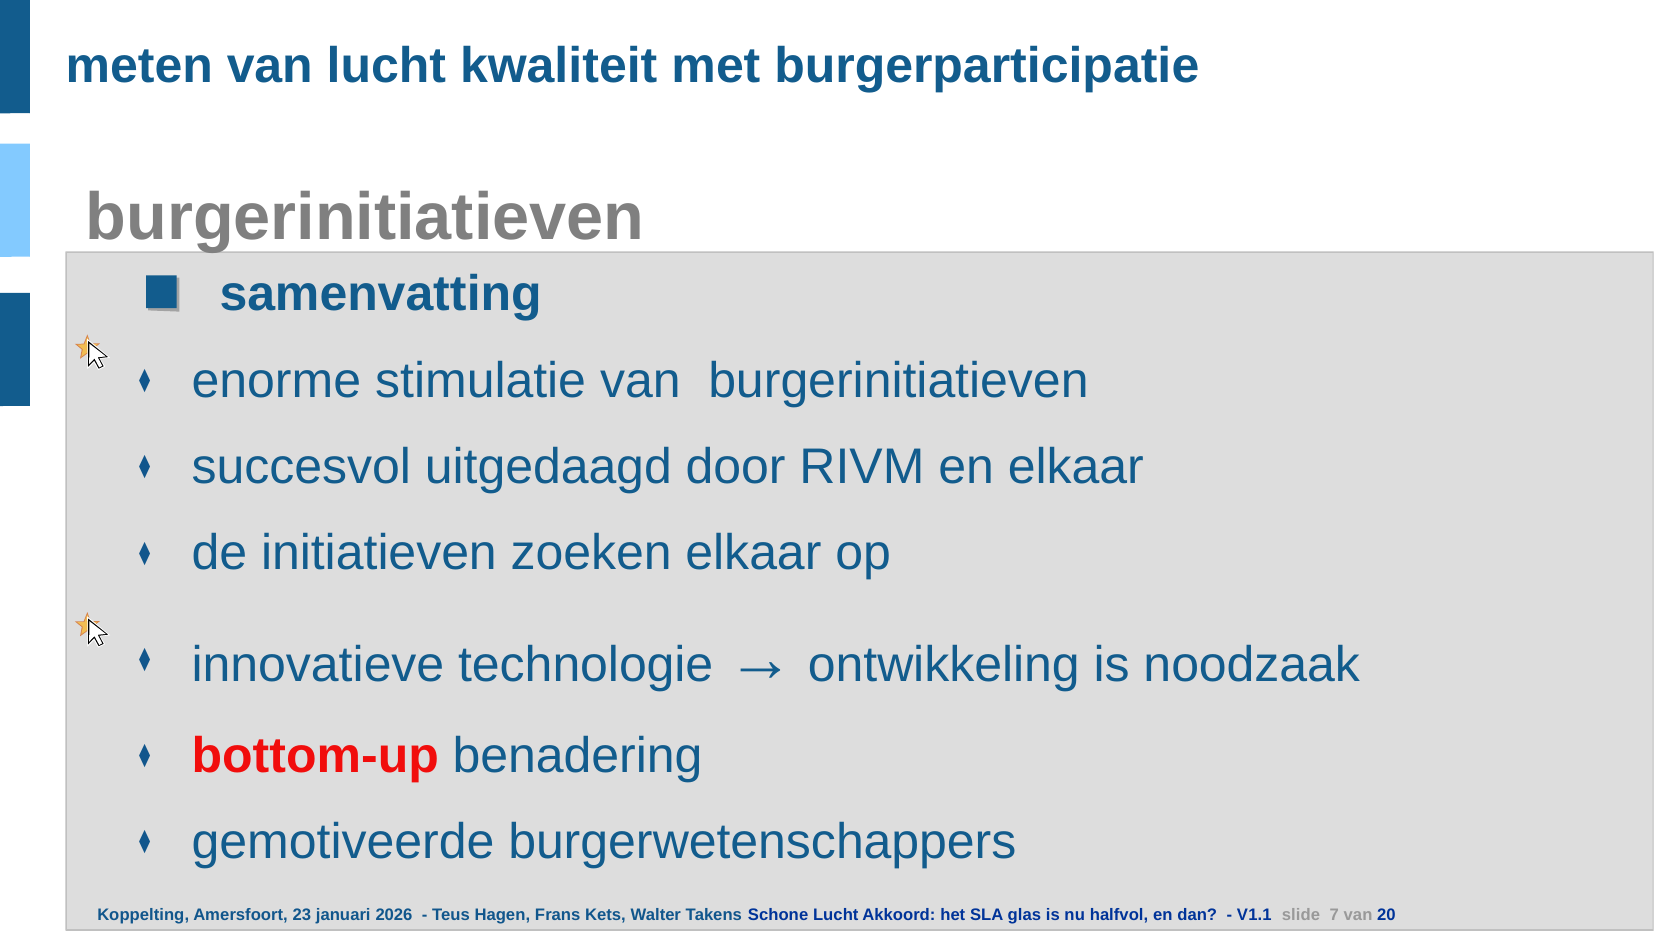

# meten van lucht kwaliteit met burgerparticipatie
burgerinitiatieven
 samenvatting
enorme stimulatie van burgerinitiatieven
succesvol uitgedaagd door RIVM en elkaar
de initiatieven zoeken elkaar op
innovatieve technologie → ontwikkeling is noodzaak
bottom-up benadering
gemotiveerde burgerwetenschappers